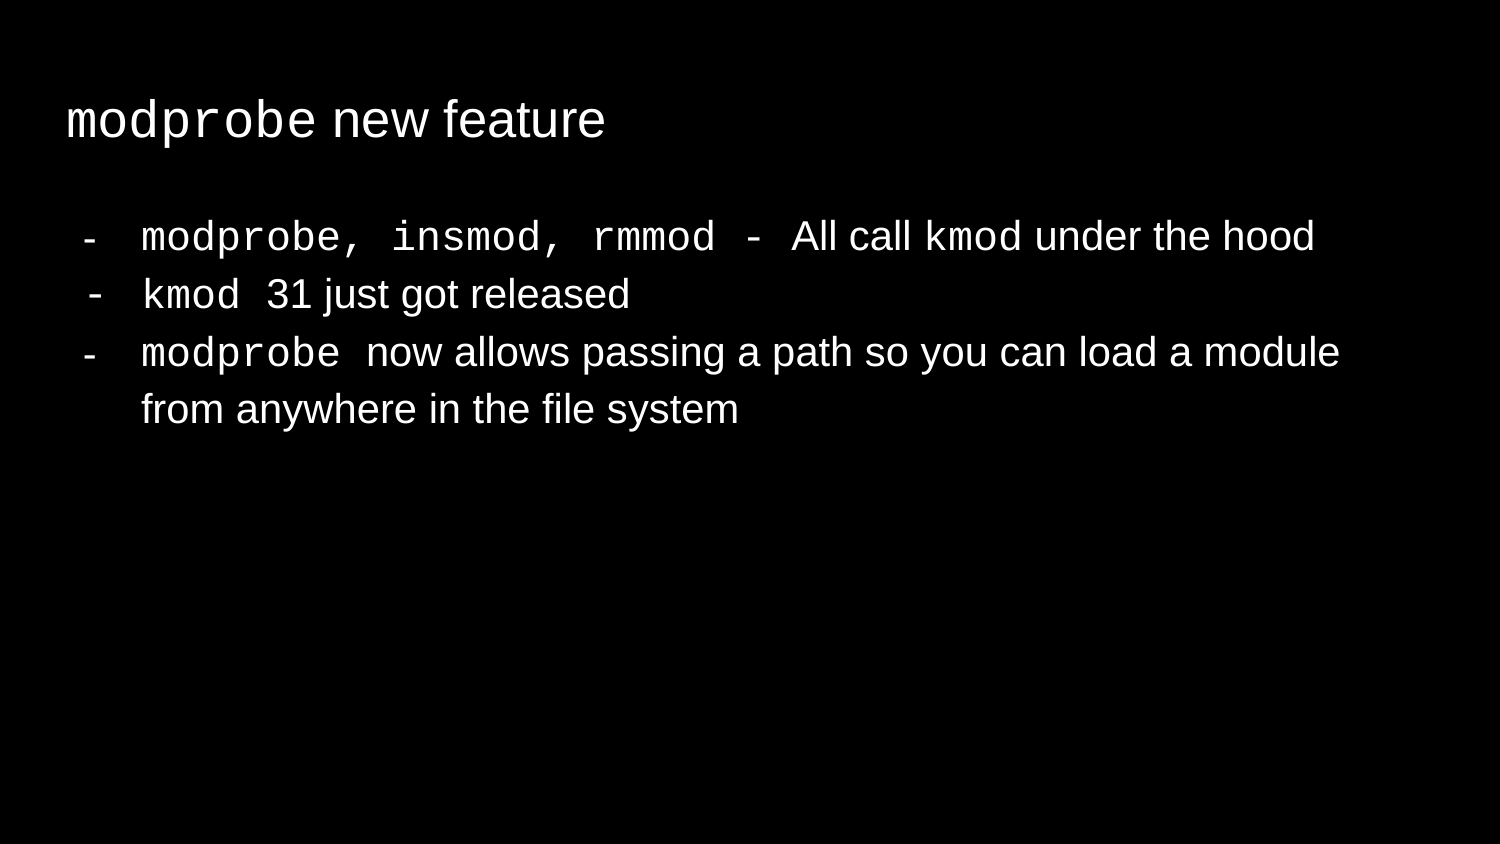

# modprobe new feature
modprobe, insmod, rmmod - All call kmod under the hood
kmod 31 just got released
modprobe now allows passing a path so you can load a module from anywhere in the file system